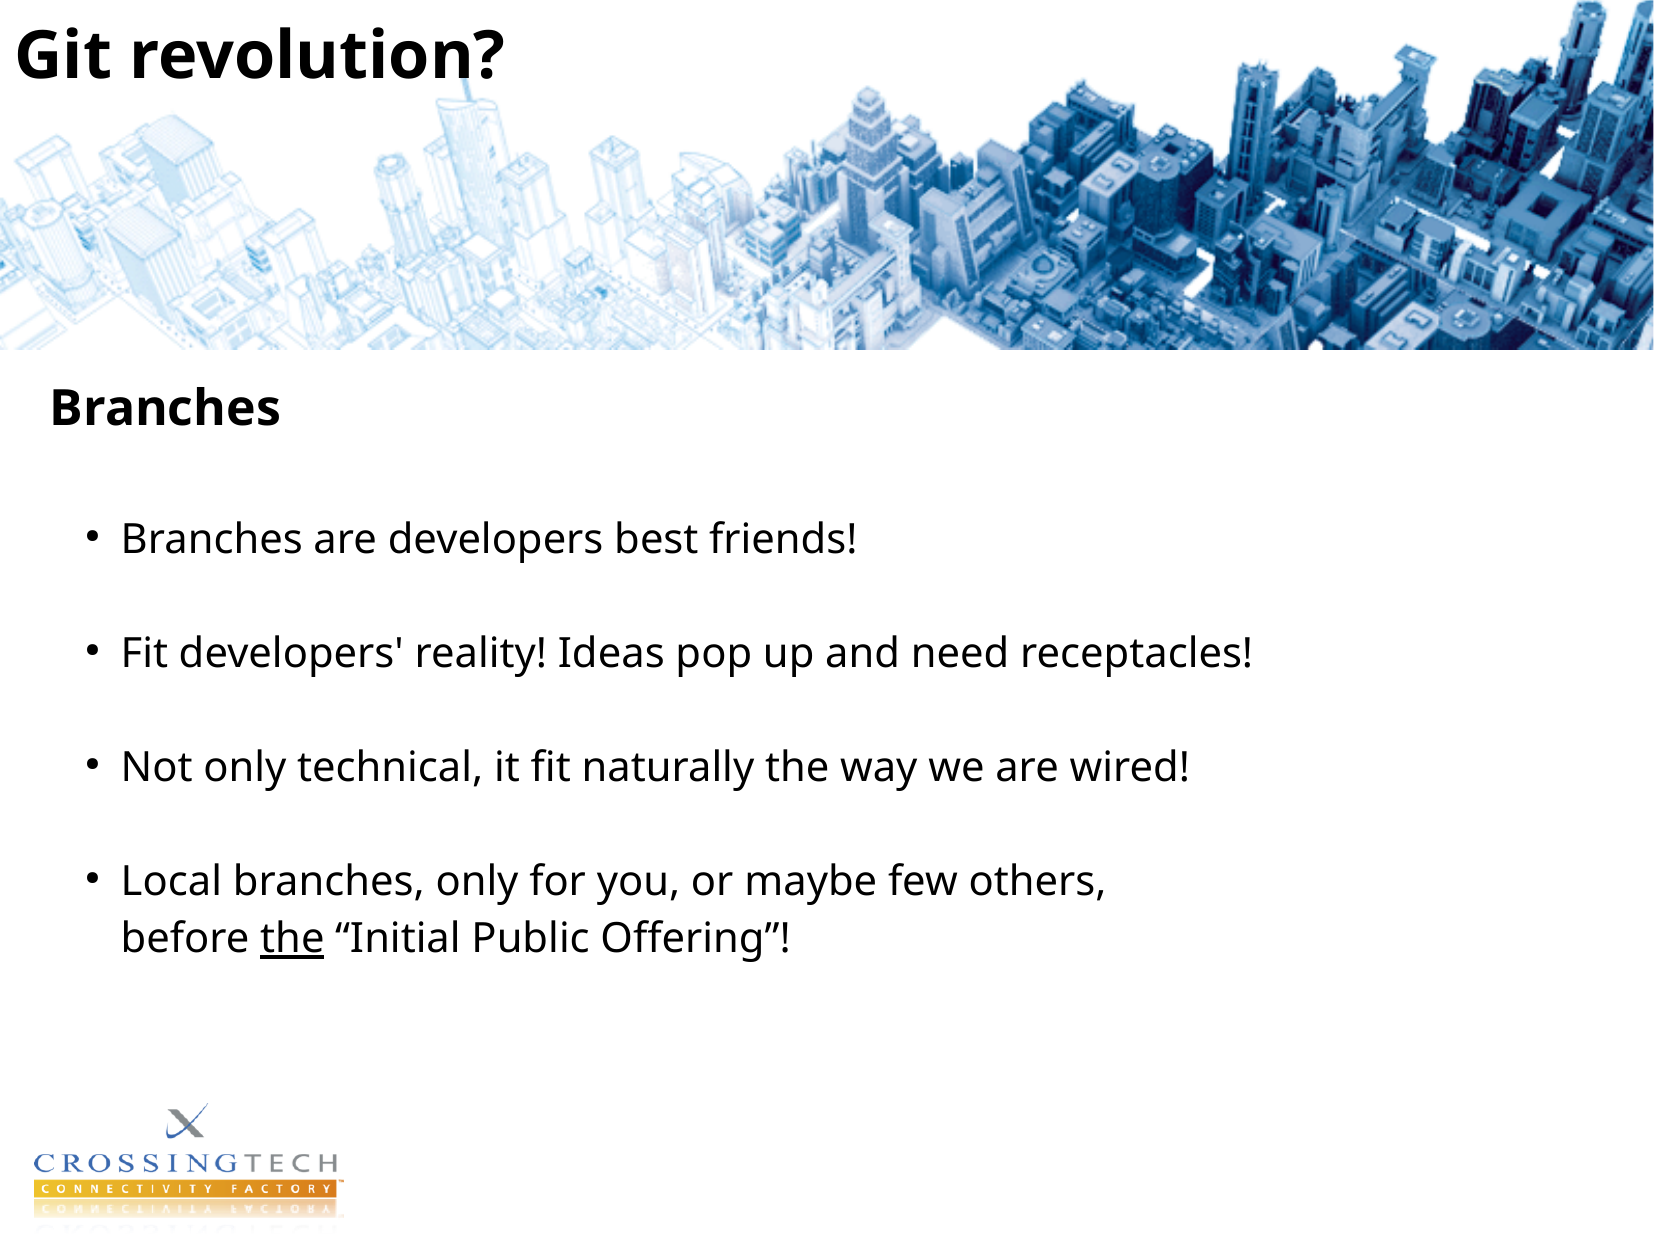

Git revolution?
Branches
Branches are developers best friends!
Fit developers' reality! Ideas pop up and need receptacles!
Not only technical, it fit naturally the way we are wired!
Local branches, only for you, or maybe few others,
before the “Initial Public Offering”!